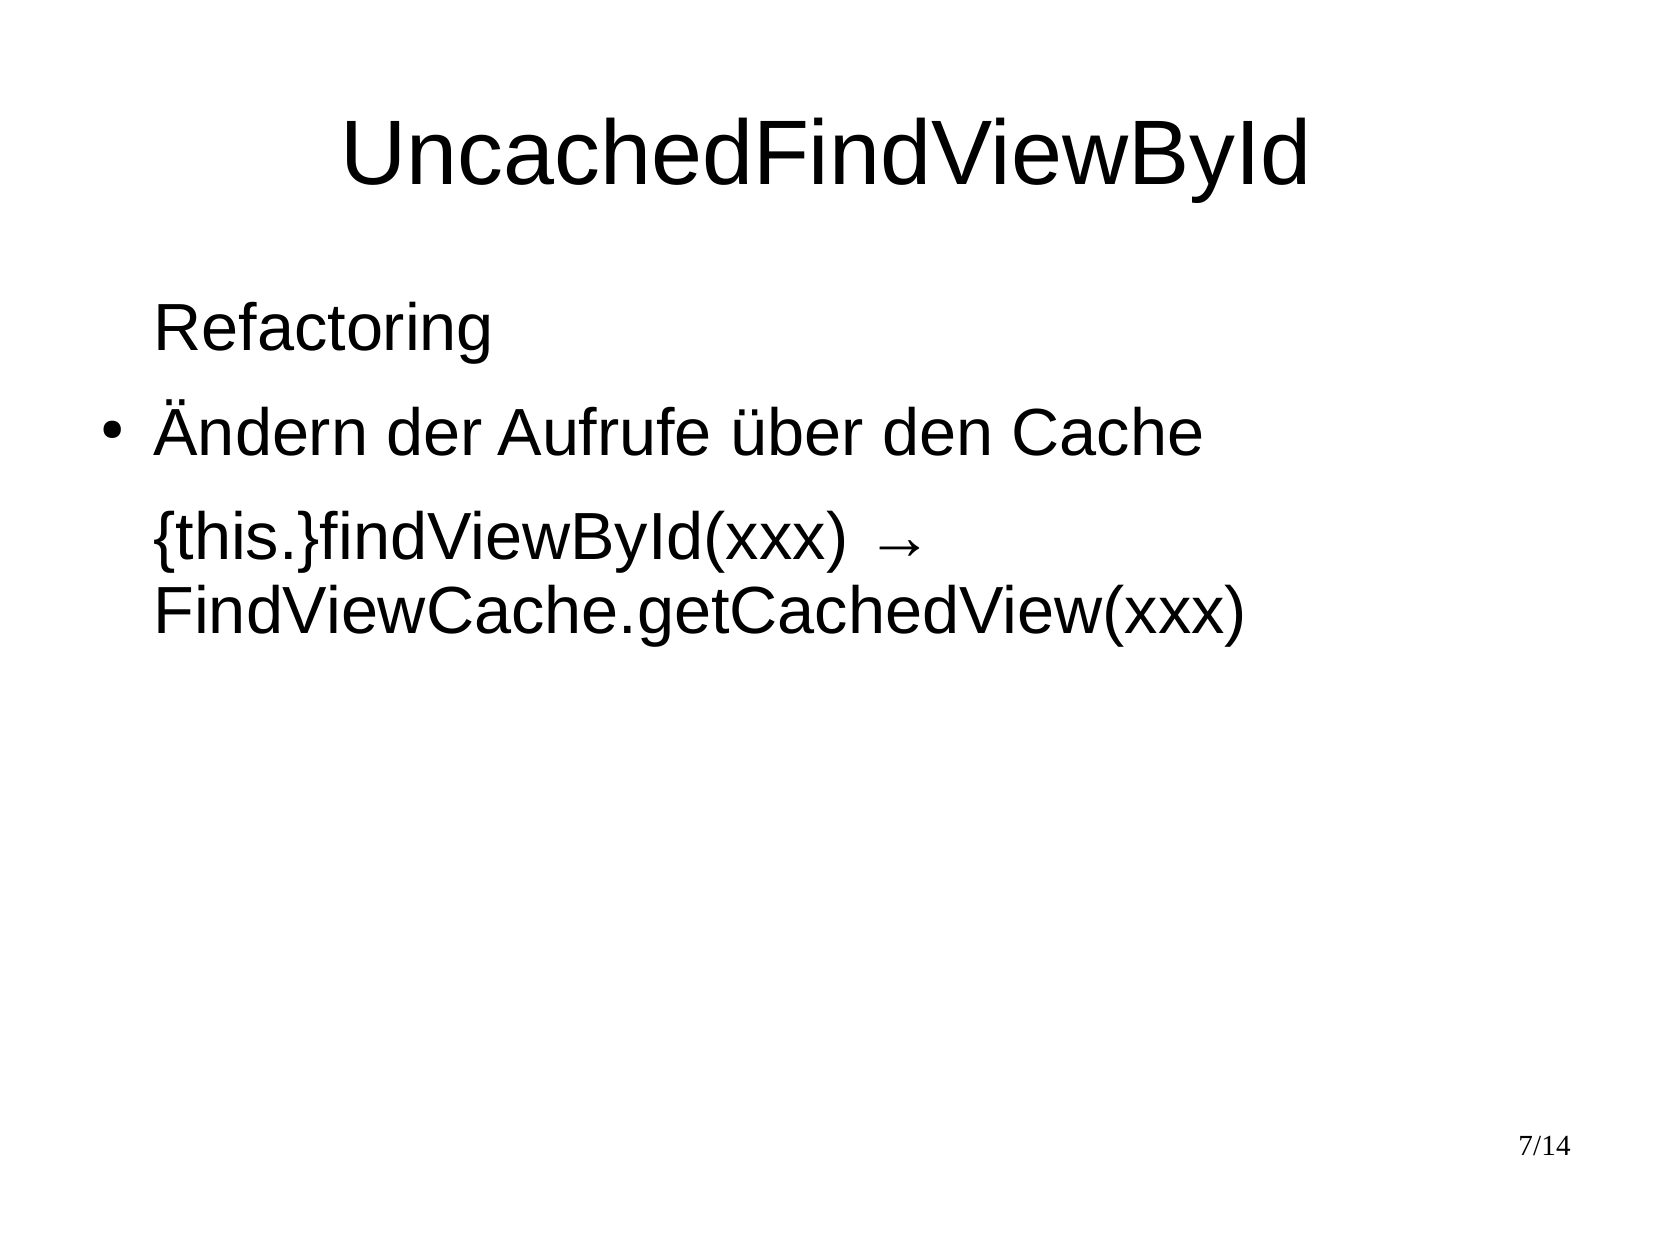

# UncachedFindViewById
Refactoring
Ändern der Aufrufe über den Cache
{this.}findViewById(xxx) → FindViewCache.getCachedView(xxx)
7